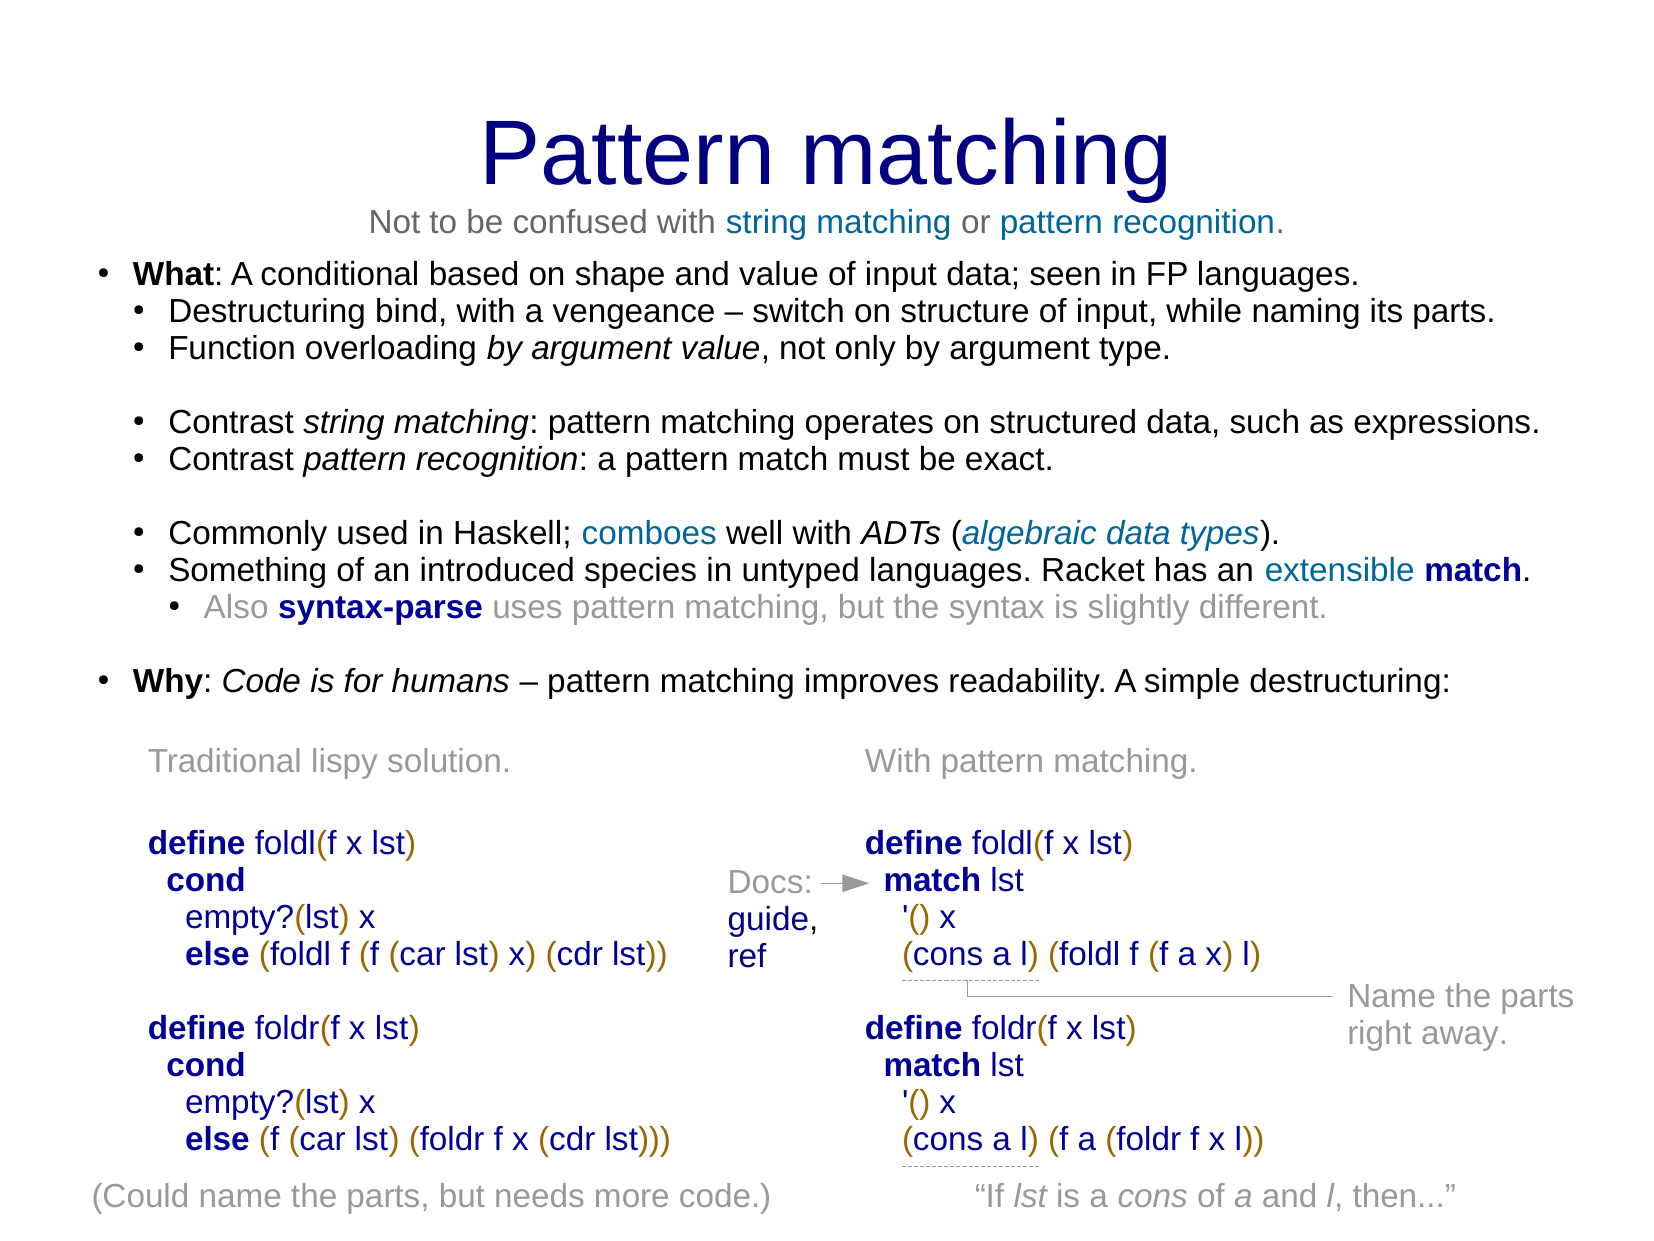

# Pattern matching
Not to be confused with string matching or pattern recognition.
What: A conditional based on shape and value of input data; seen in FP languages.
Destructuring bind, with a vengeance – switch on structure of input, while naming its parts.
Function overloading by argument value, not only by argument type.
Contrast string matching: pattern matching operates on structured data, such as expressions.
Contrast pattern recognition: a pattern match must be exact.
Commonly used in Haskell; comboes well with ADTs (algebraic data types).
Something of an introduced species in untyped languages. Racket has an extensible match.
Also syntax-parse uses pattern matching, but the syntax is slightly different.
Why: Code is for humans – pattern matching improves readability. A simple destructuring:
Traditional lispy solution.
With pattern matching.
define foldl(f x lst)
 cond
 empty?(lst) x
 else (foldl f (f (car lst) x) (cdr lst))
define foldr(f x lst)
 cond
 empty?(lst) x
 else (f (car lst) (foldr f x (cdr lst)))
define foldl(f x lst)
 match lst
 '() x
 (cons a l) (foldl f (f a x) l)
define foldr(f x lst)
 match lst
 '() x
 (cons a l) (f a (foldr f x l))
Docs:guide,
ref
Name the parts
right away.
(Could name the parts, but needs more code.)
“If lst is a cons of a and l, then...”